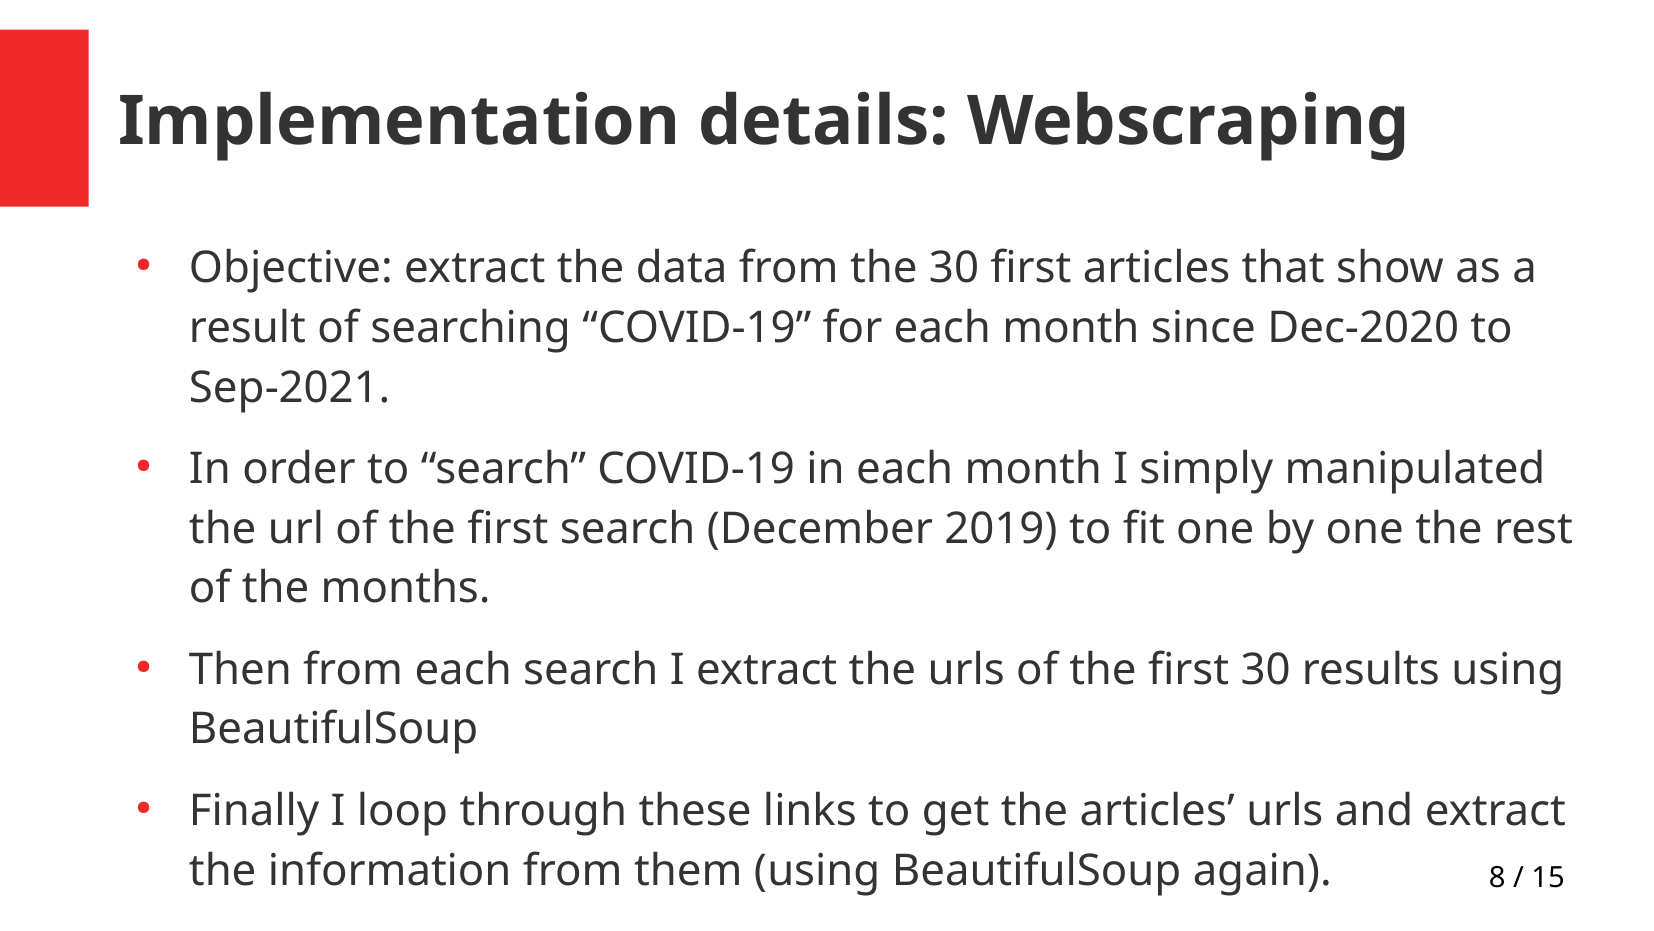

# Implementation details: Webscraping
Objective: extract the data from the 30 first articles that show as a result of searching “COVID-19” for each month since Dec-2020 to Sep-2021.
In order to “search” COVID-19 in each month I simply manipulated the url of the first search (December 2019) to fit one by one the rest of the months.
Then from each search I extract the urls of the first 30 results using BeautifulSoup
Finally I loop through these links to get the articles’ urls and extract the information from them (using BeautifulSoup again).
8